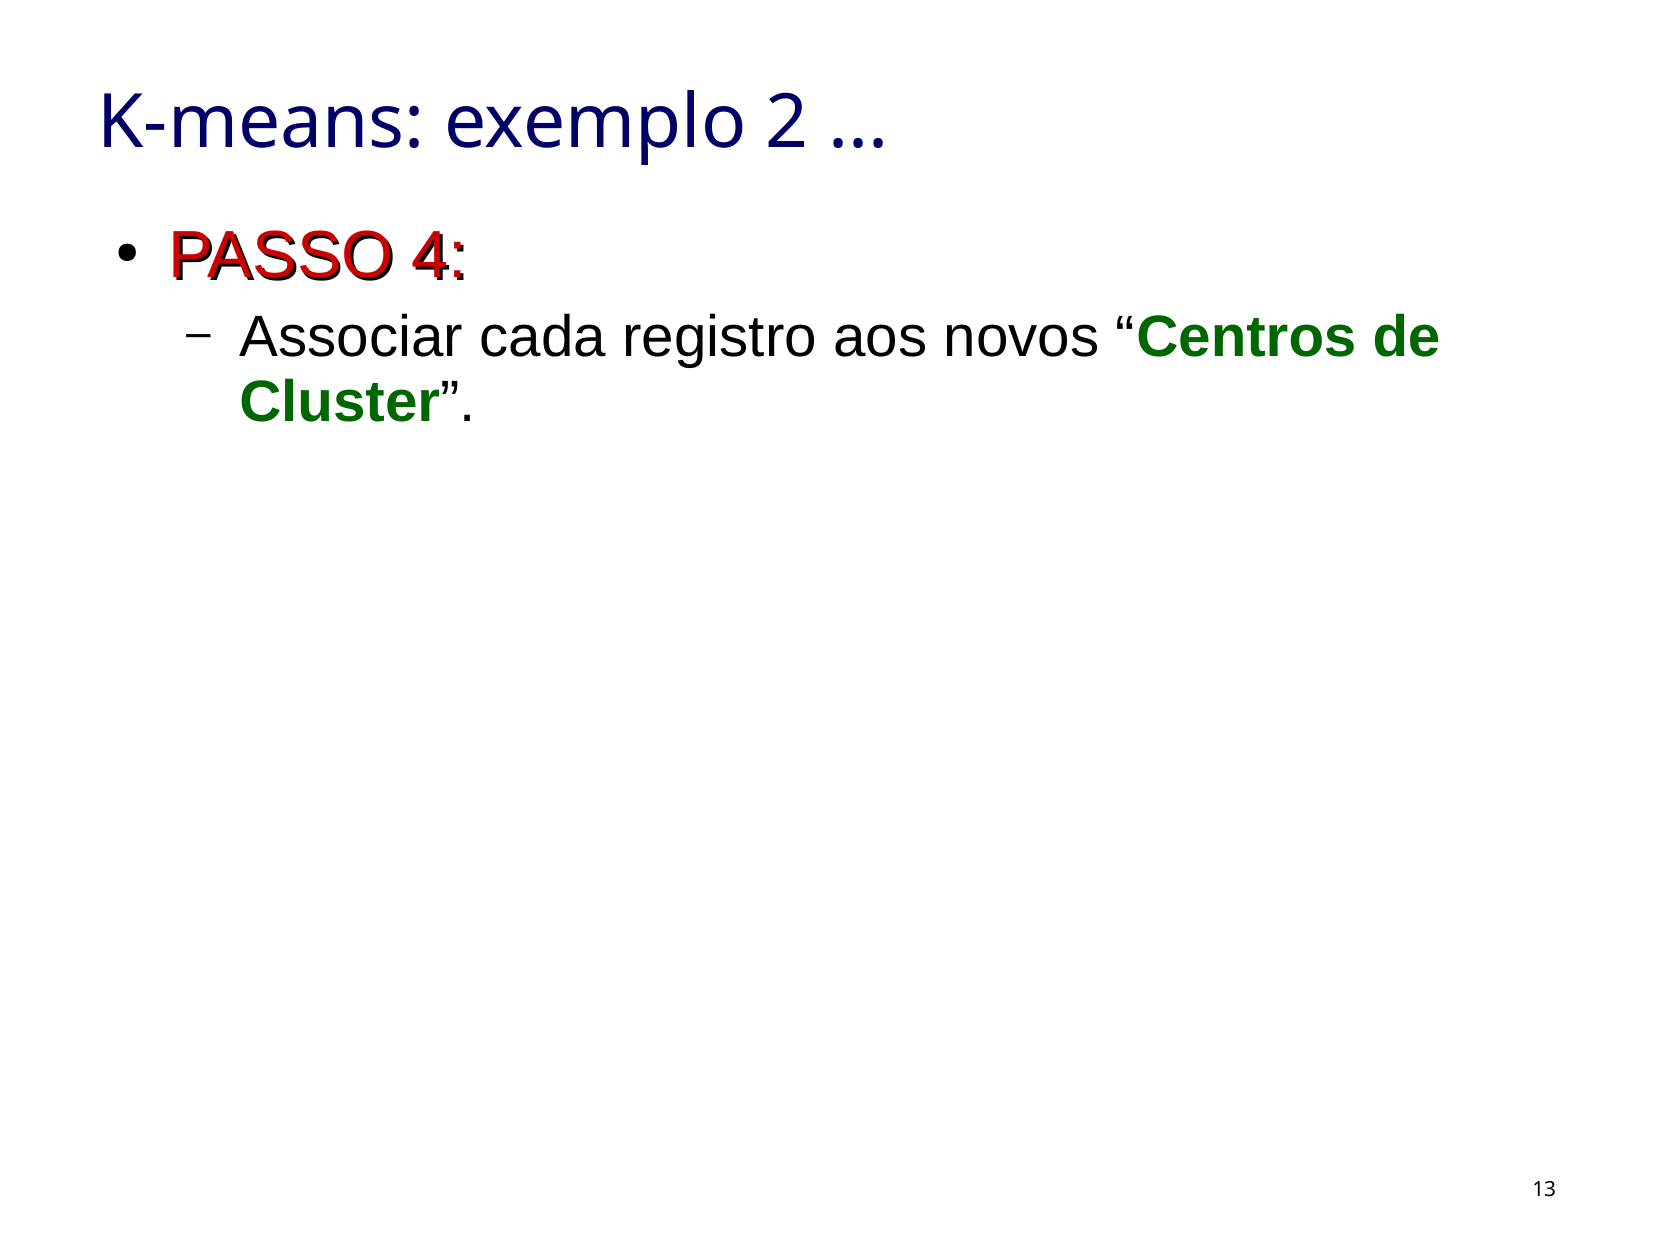

K-means: exemplo 2 ...
# PASSO 4:
Associar cada registro aos novos “Centros de Cluster”.